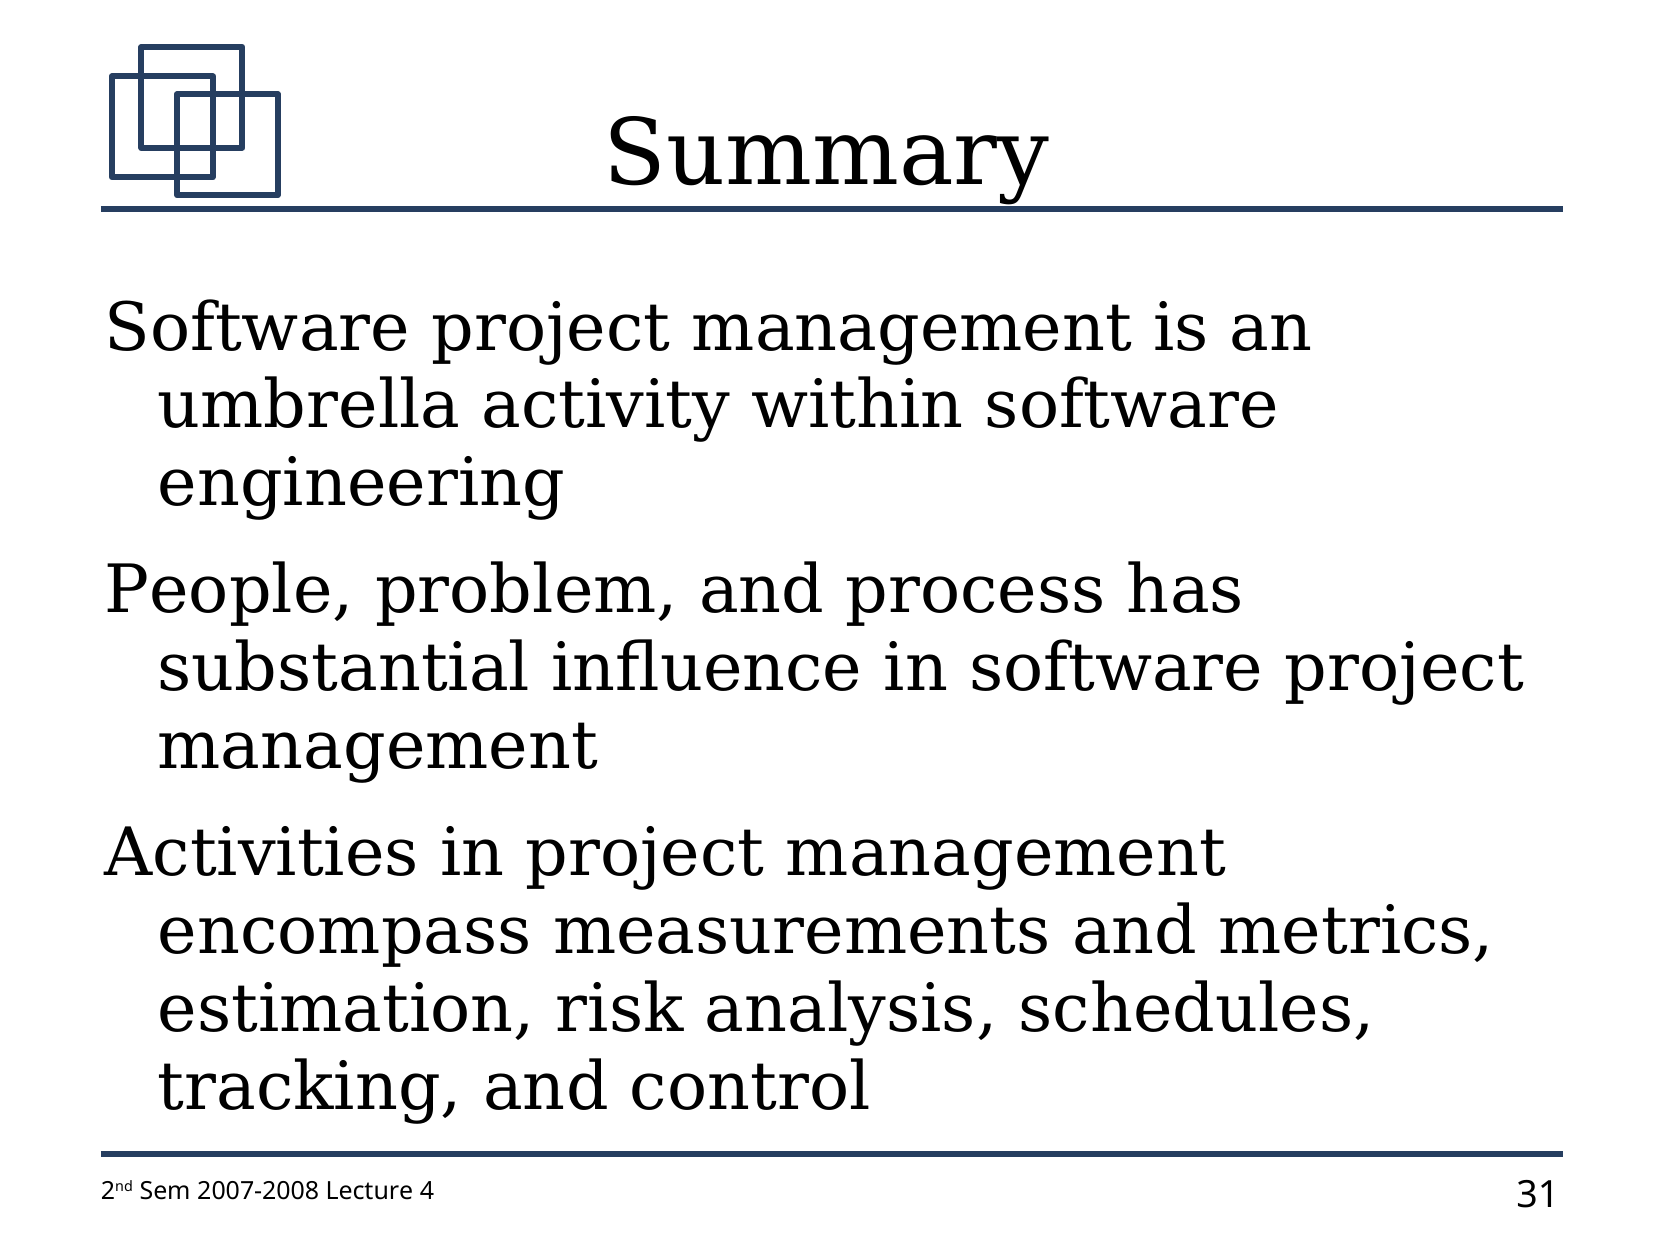

# Summary
Software project management is an umbrella activity within software engineering
People, problem, and process has substantial influence in software project management
Activities in project management encompass measurements and metrics, estimation, risk analysis, schedules, tracking, and control